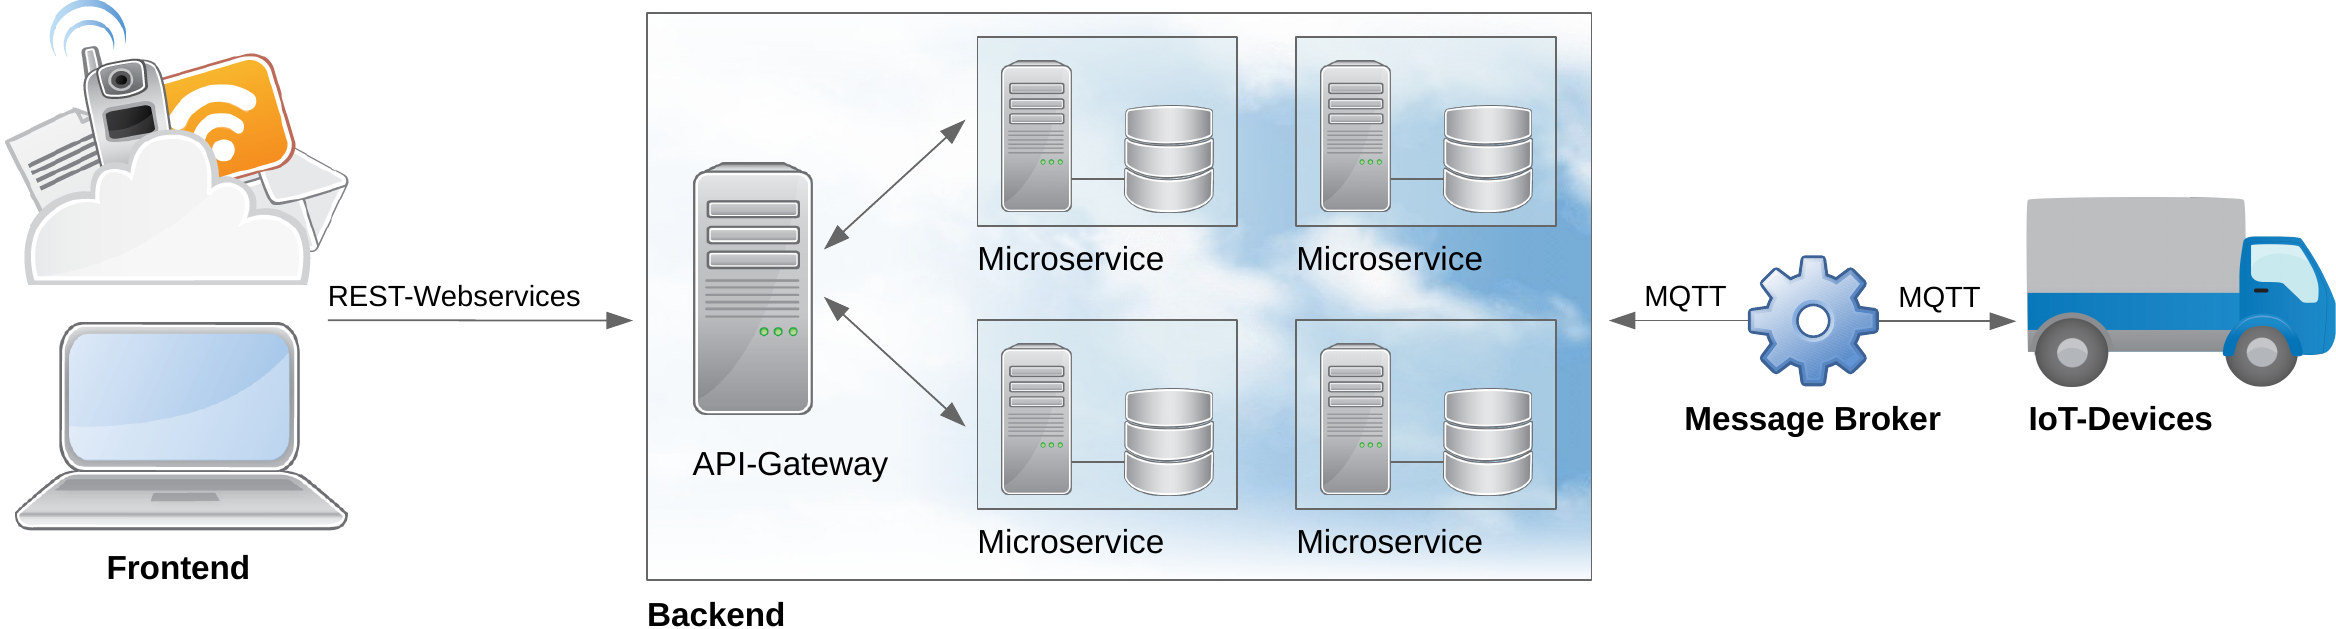

Frontend
Microservice
Microservice
Microservice
Microservice
API-Gateway
Backend
IoT-Devices
Message Broker
MQTT
MQTT
REST-Webservices